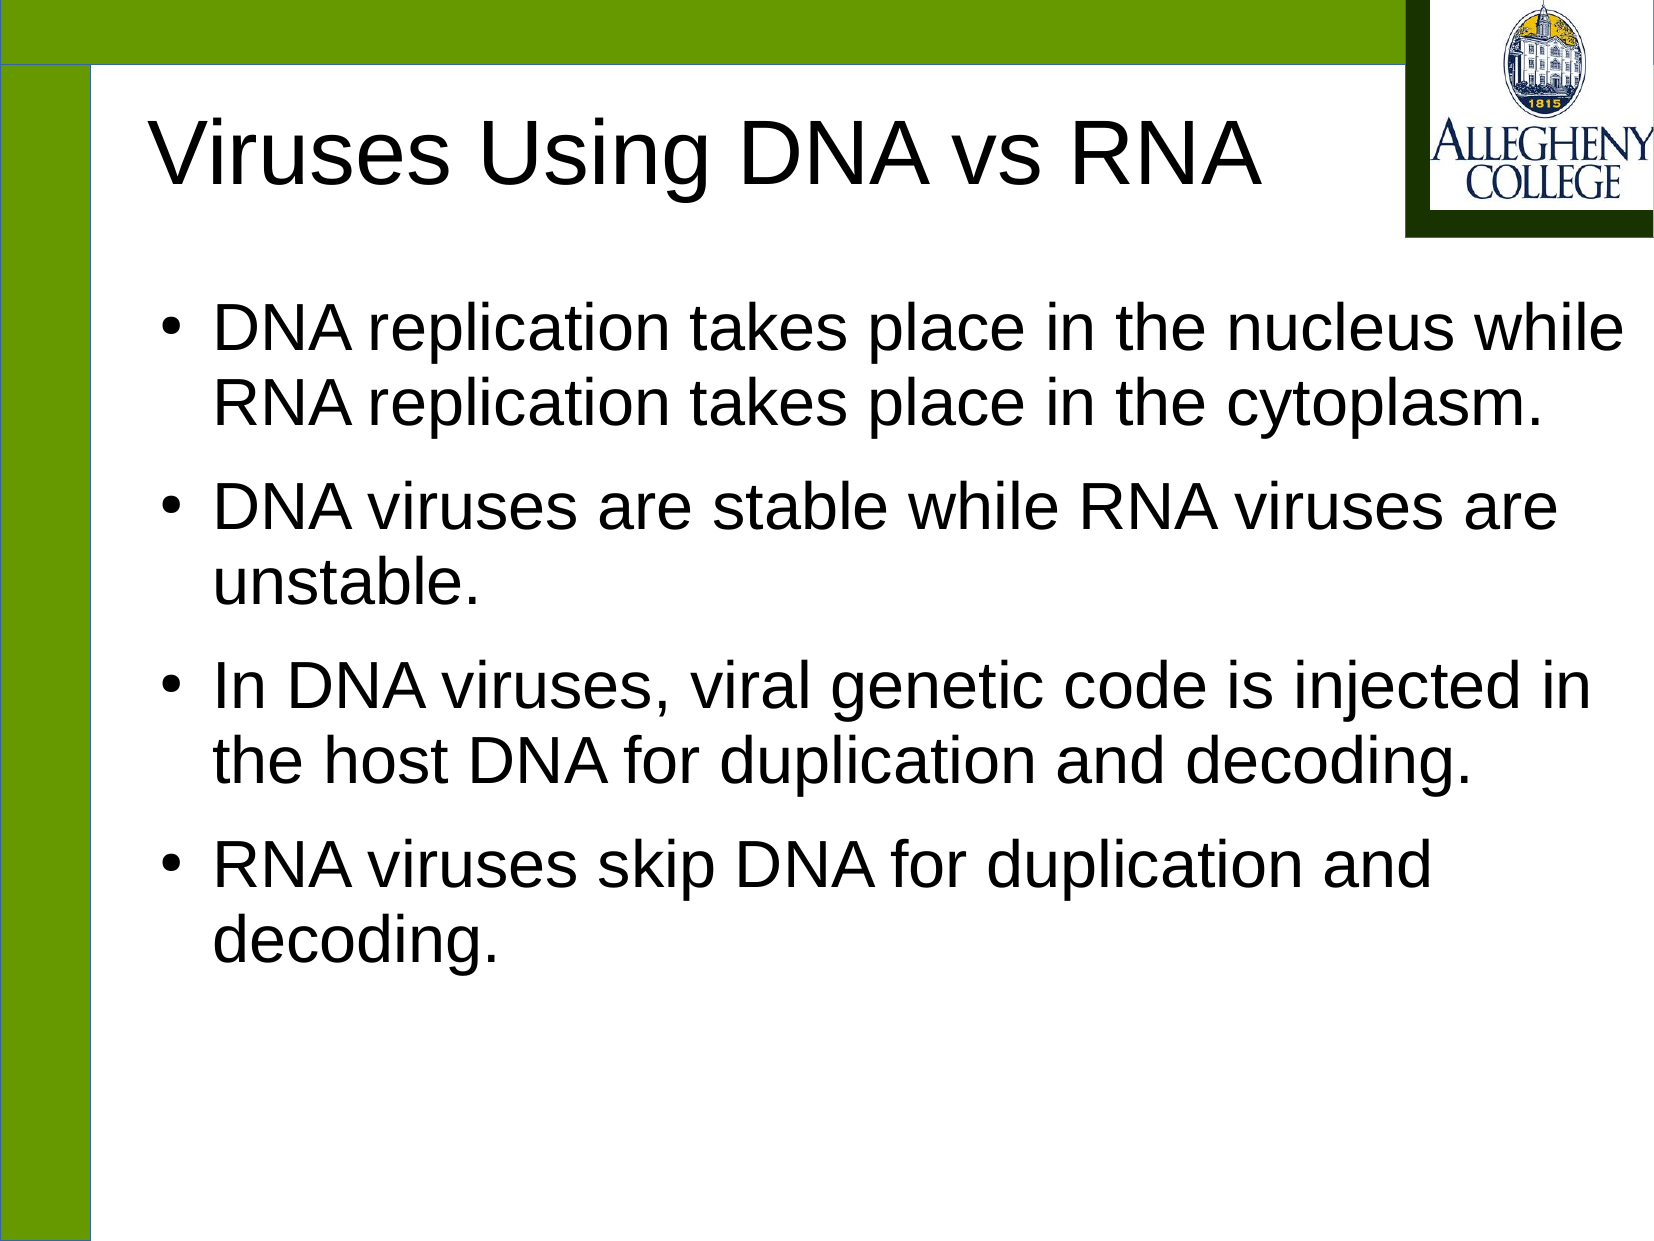

# Viruses Using DNA vs RNA
DNA replication takes place in the nucleus while RNA replication takes place in the cytoplasm.
DNA viruses are stable while RNA viruses are unstable.
In DNA viruses, viral genetic code is injected in the host DNA for duplication and decoding.
RNA viruses skip DNA for duplication and decoding.